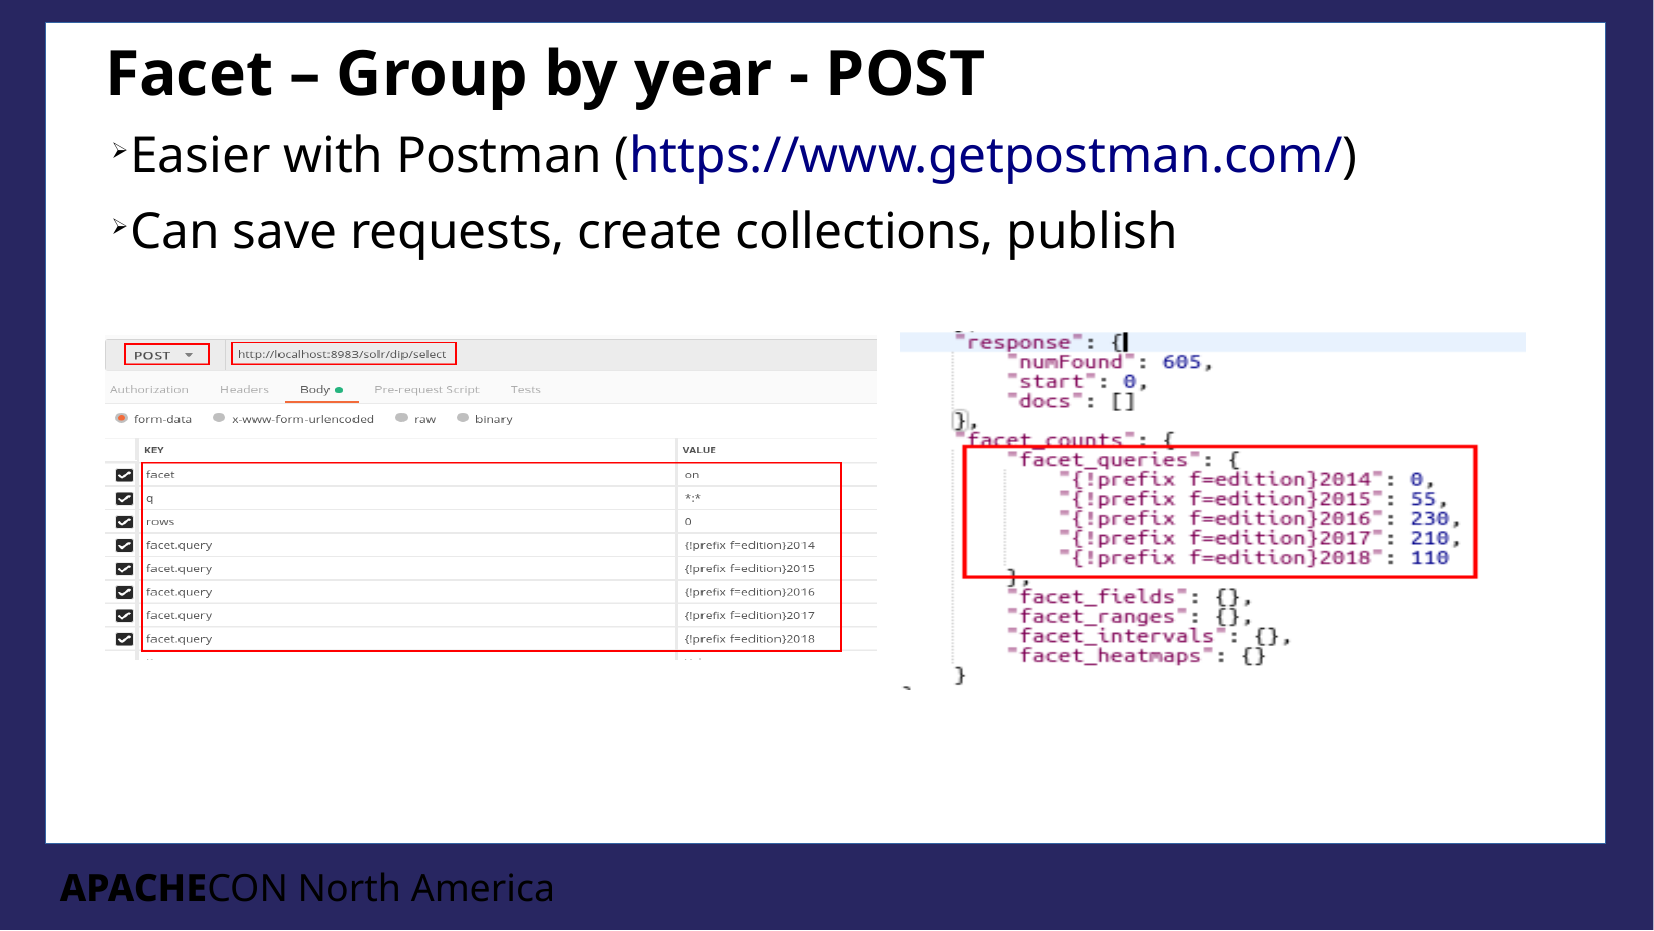

# Facet – Group by year - POST
Easier with Postman (https://www.getpostman.com/)
Can save requests, create collections, publish